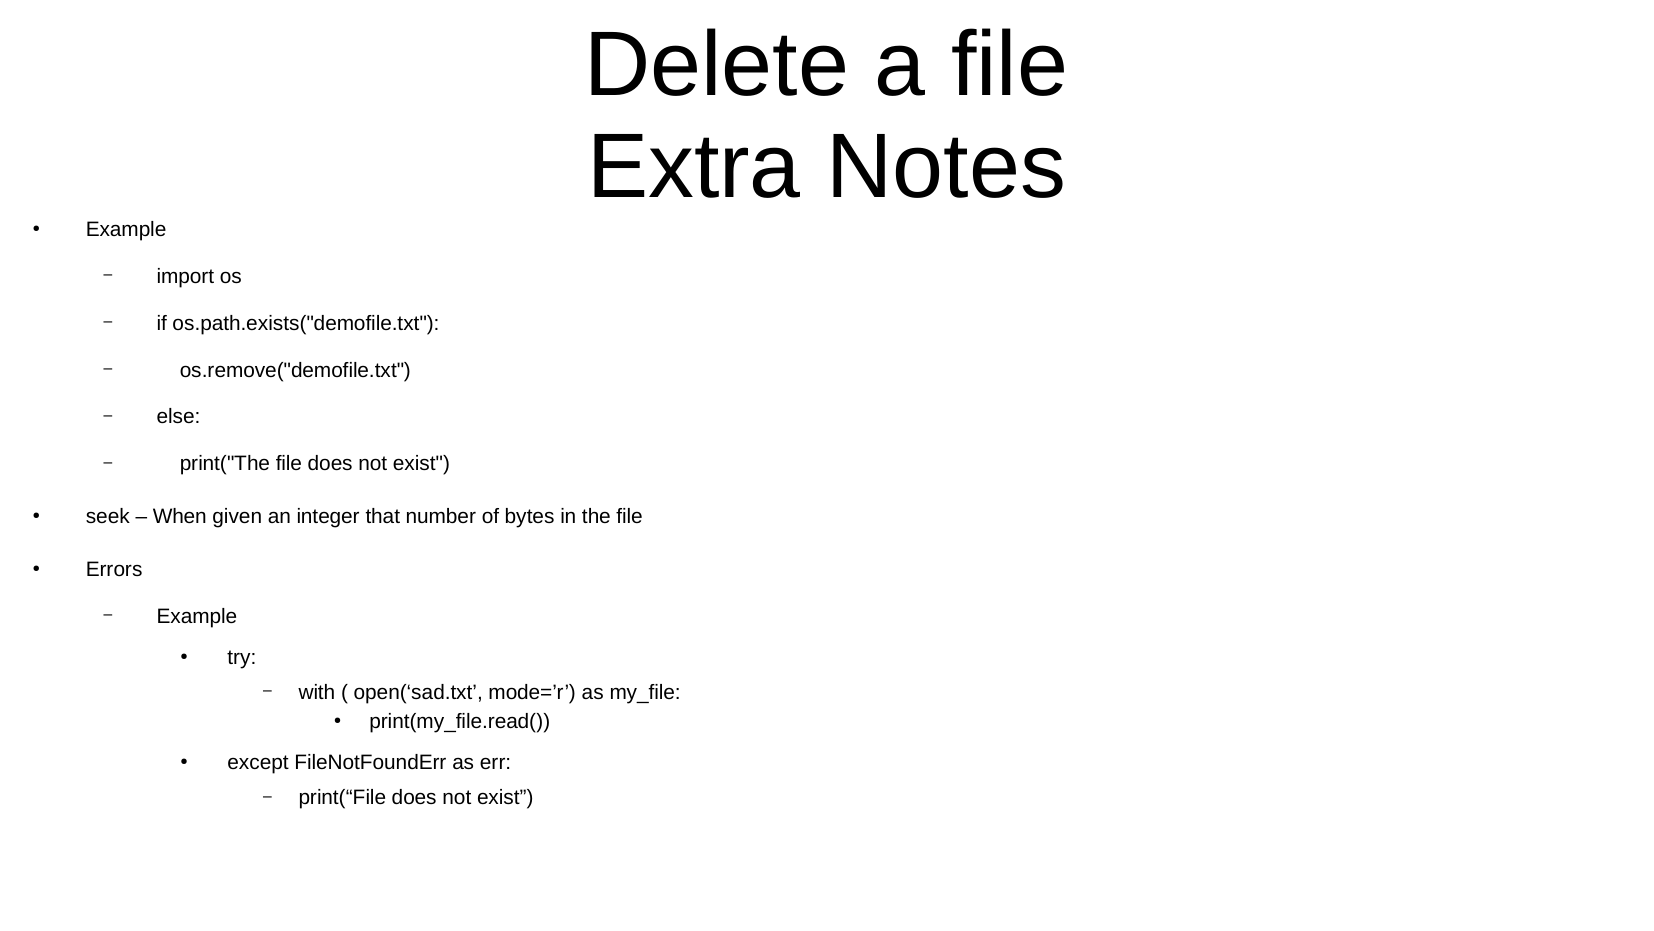

# Delete a file Extra Notes
Example
import os
if os.path.exists("demofile.txt"):
 os.remove("demofile.txt")
else:
 print("The file does not exist")
seek – When given an integer that number of bytes in the file
Errors
Example
try:
with ( open(‘sad.txt’, mode=’r’) as my_file:
print(my_file.read())
except FileNotFoundErr as err:
print(“File does not exist”)